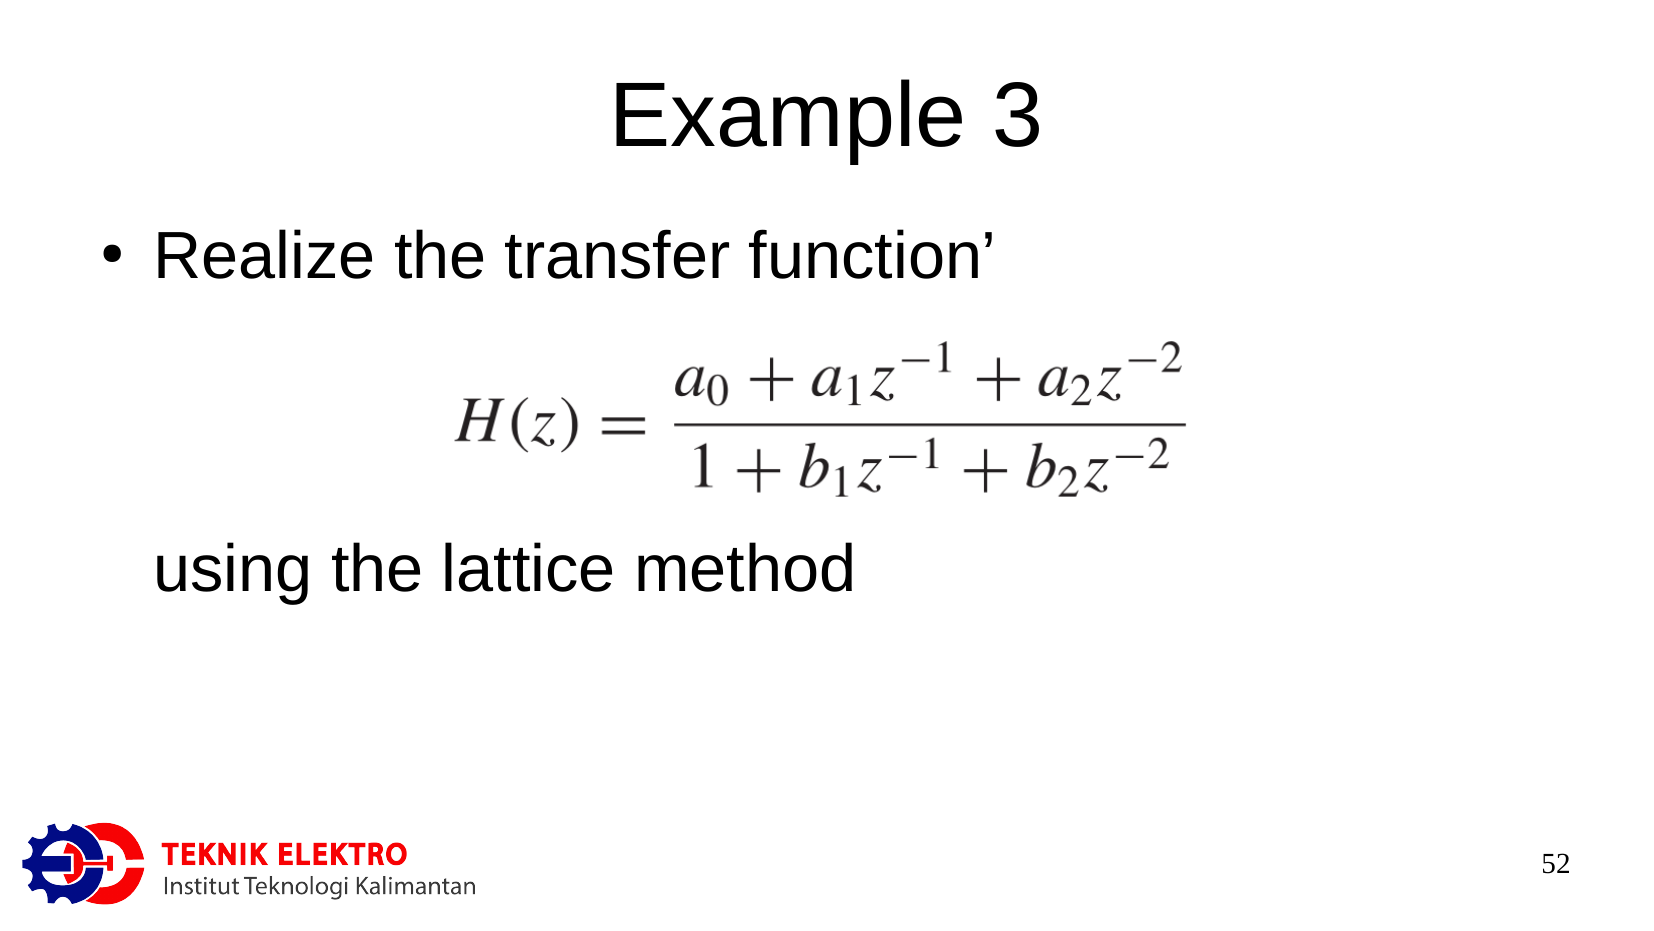

# Example 3
Realize the transfer function’
using the lattice method
52